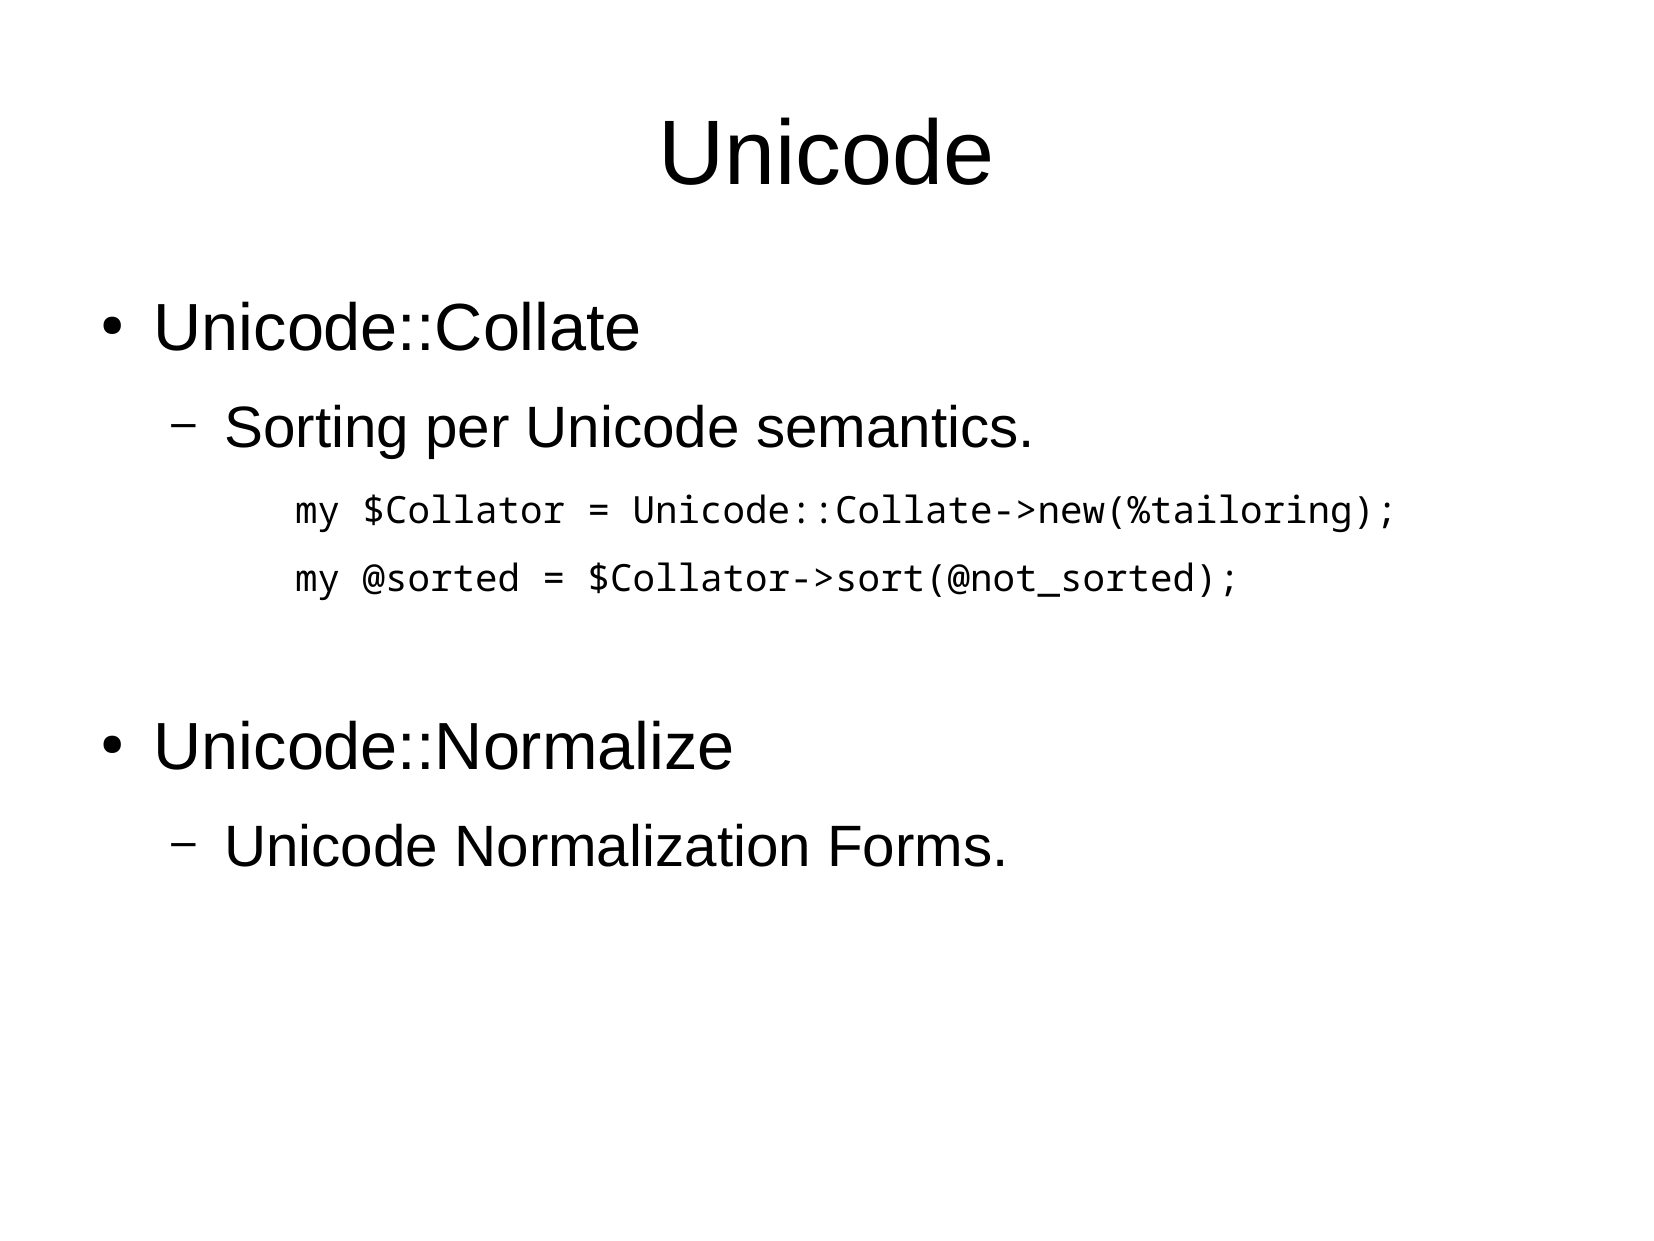

# Unicode
Unicode::Collate
Sorting per Unicode semantics.
my $Collator = Unicode::Collate->new(%tailoring);
my @sorted = $Collator->sort(@not_sorted);
Unicode::Normalize
Unicode Normalization Forms.